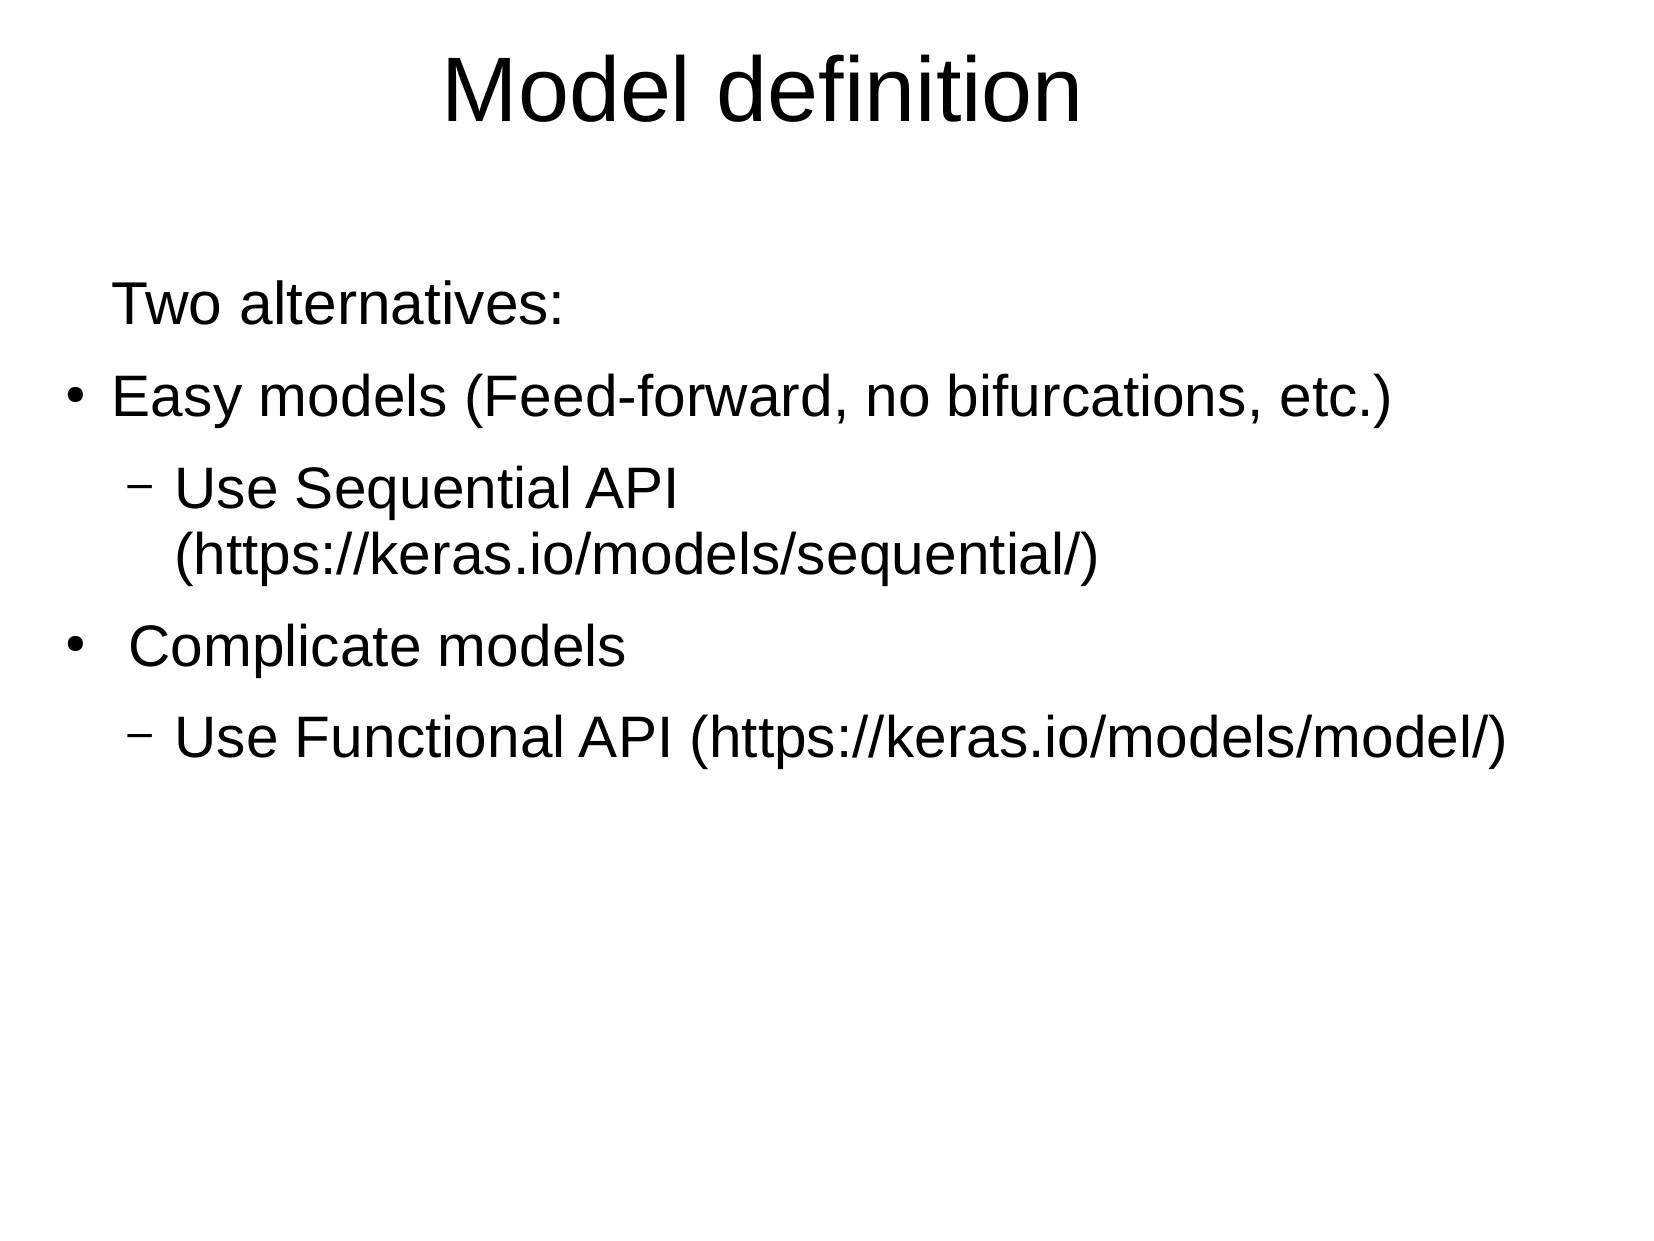

# Model definition
Two alternatives:
Easy models (Feed-forward, no bifurcations, etc.)
Use Sequential API (https://keras.io/models/sequential/)
 Complicate models
Use Functional API (https://keras.io/models/model/)